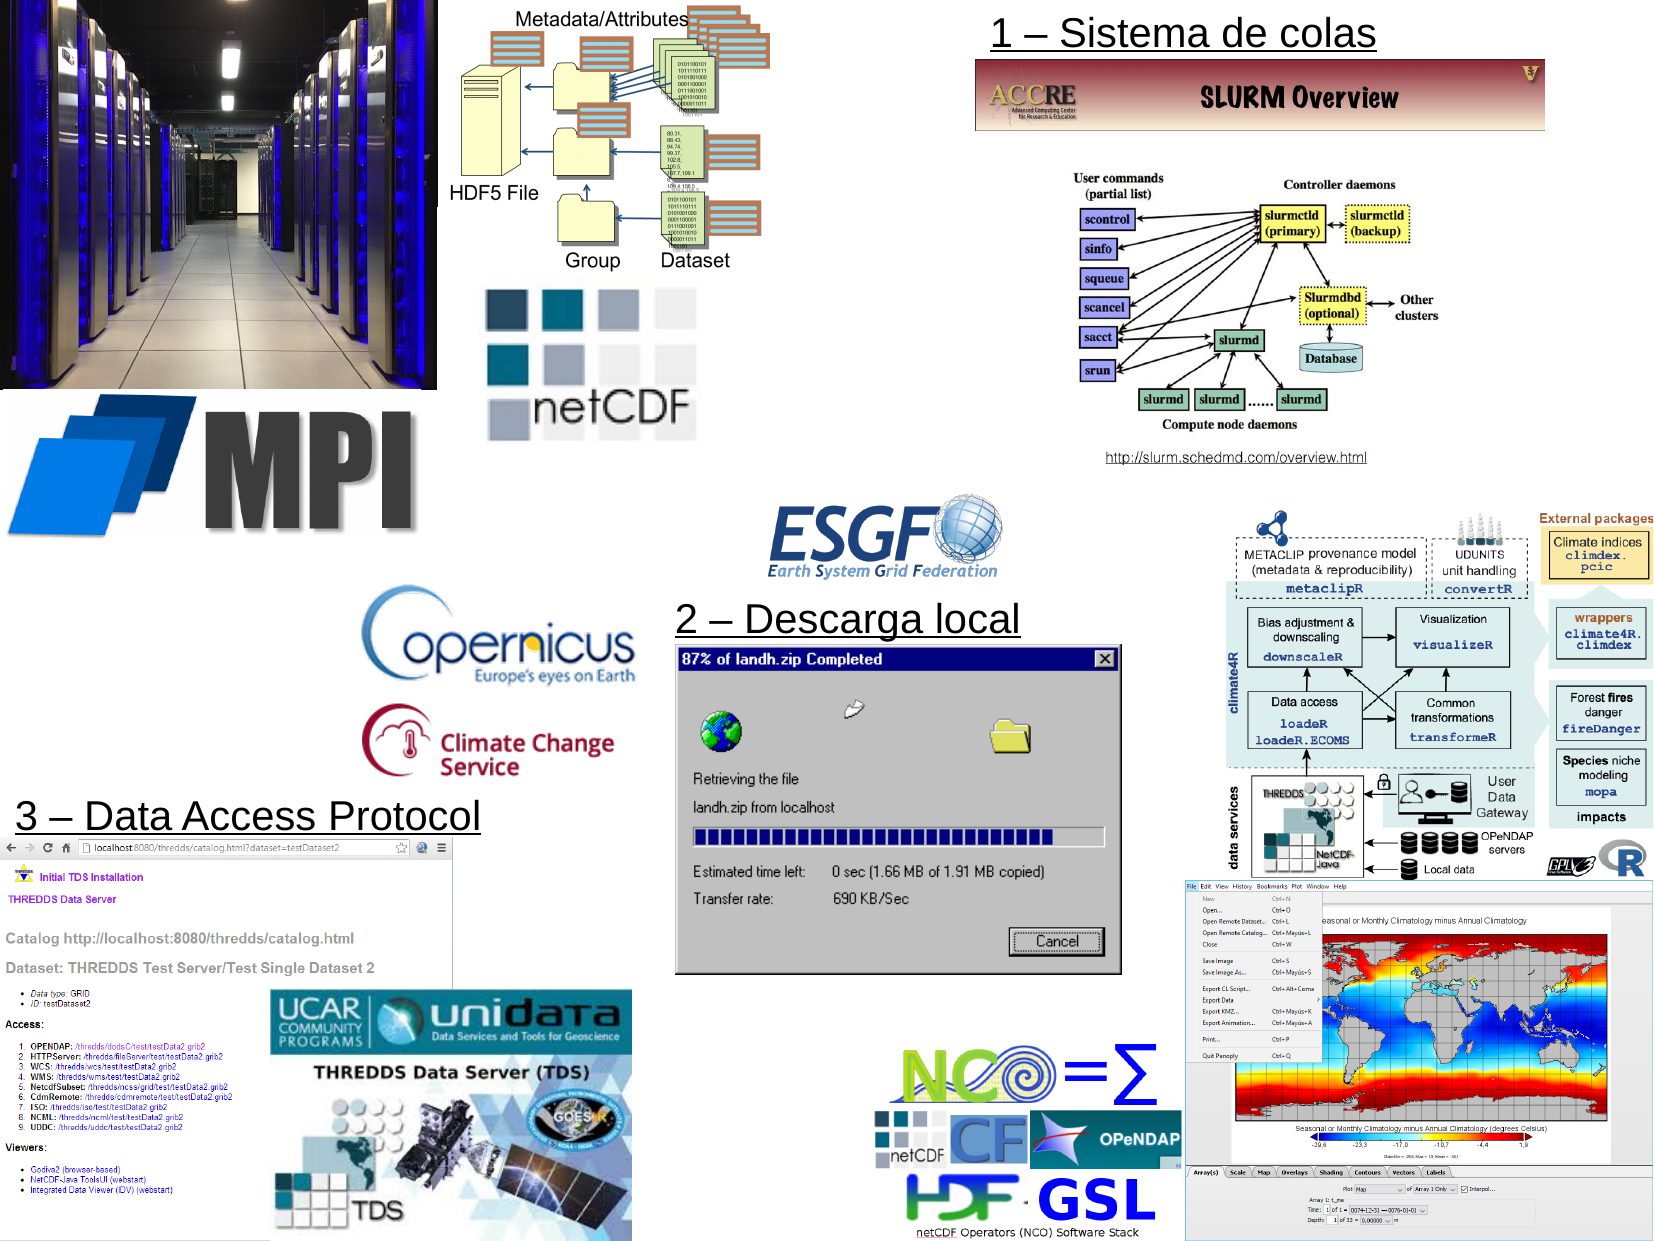

1 – Sistema de colas
2 – Descarga local
3 – Data Access Protocol